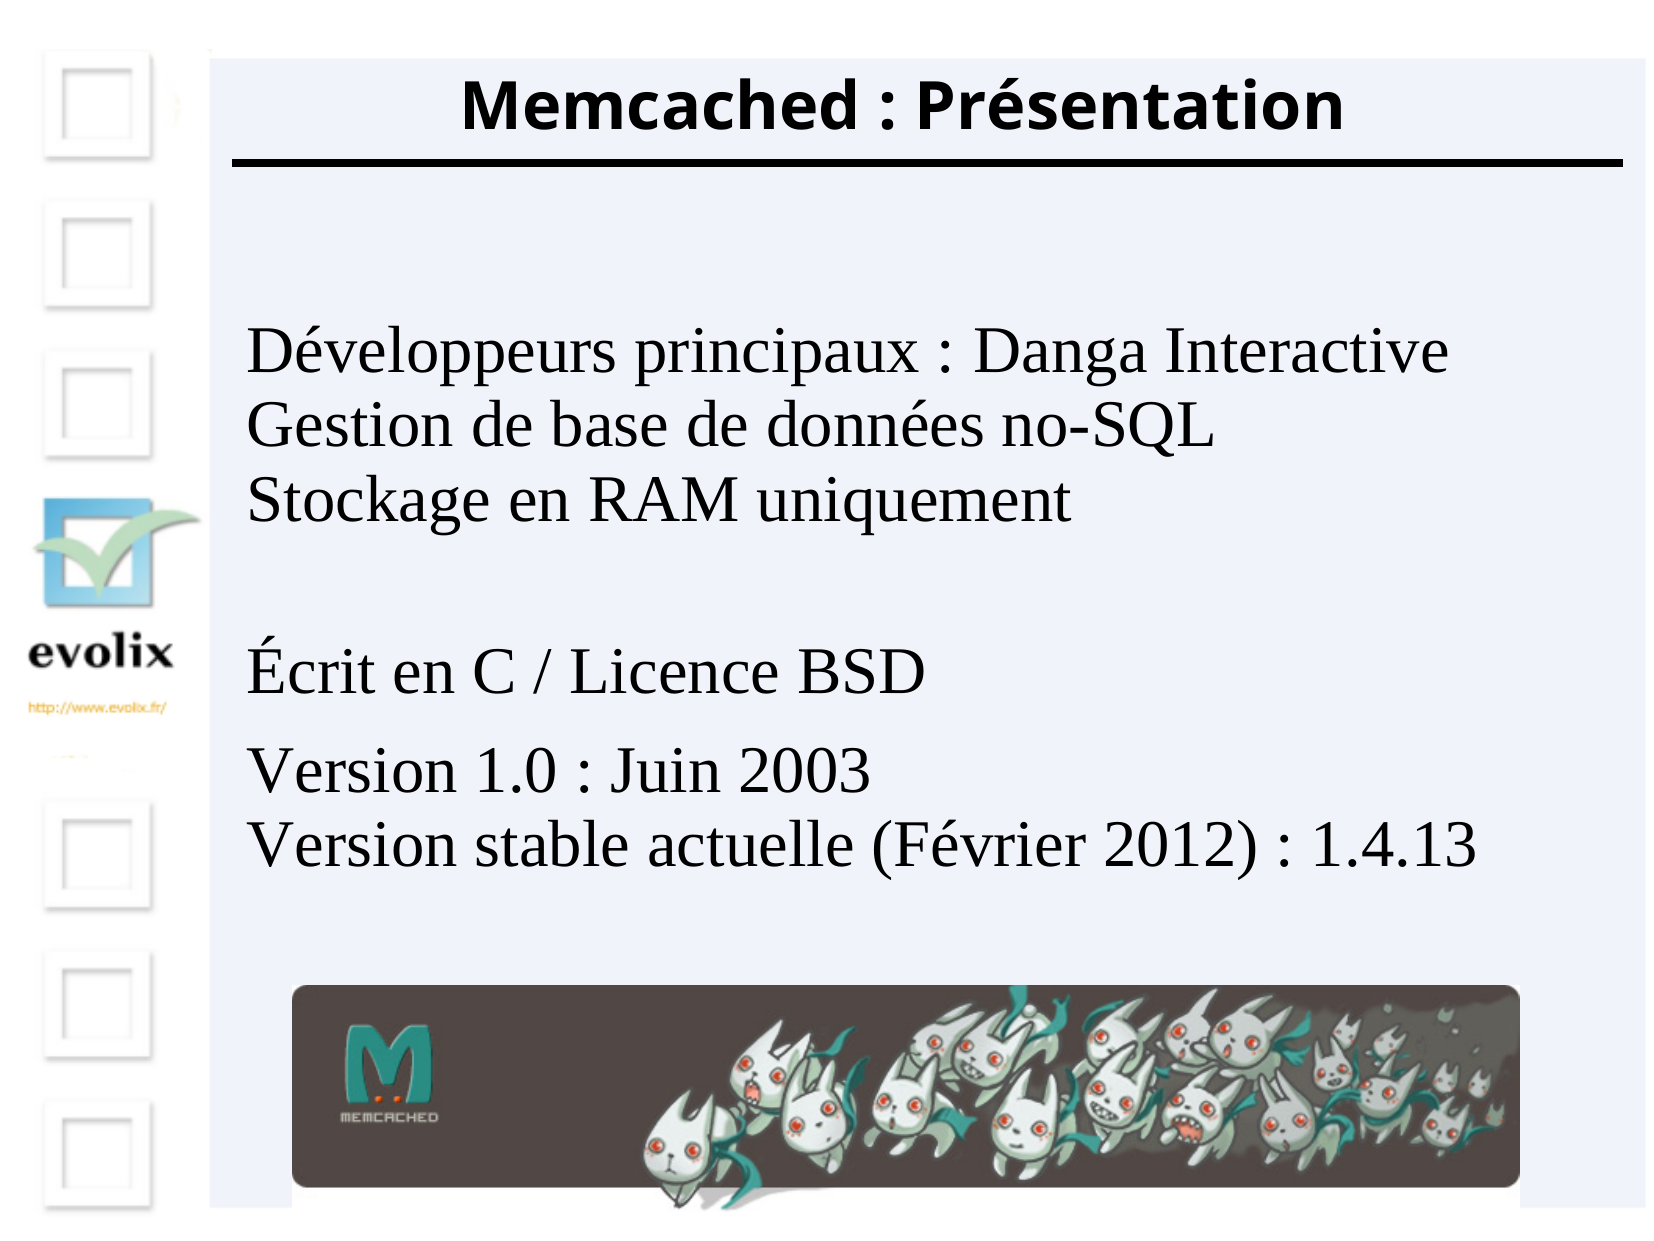

# Memcached : Présentation
Développeurs principaux : Danga Interactive
Gestion de base de données no-SQL
Stockage en RAM uniquement
Écrit en C / Licence BSD
Version 1.0 : Juin 2003
Version stable actuelle (Février 2012) : 1.4.13